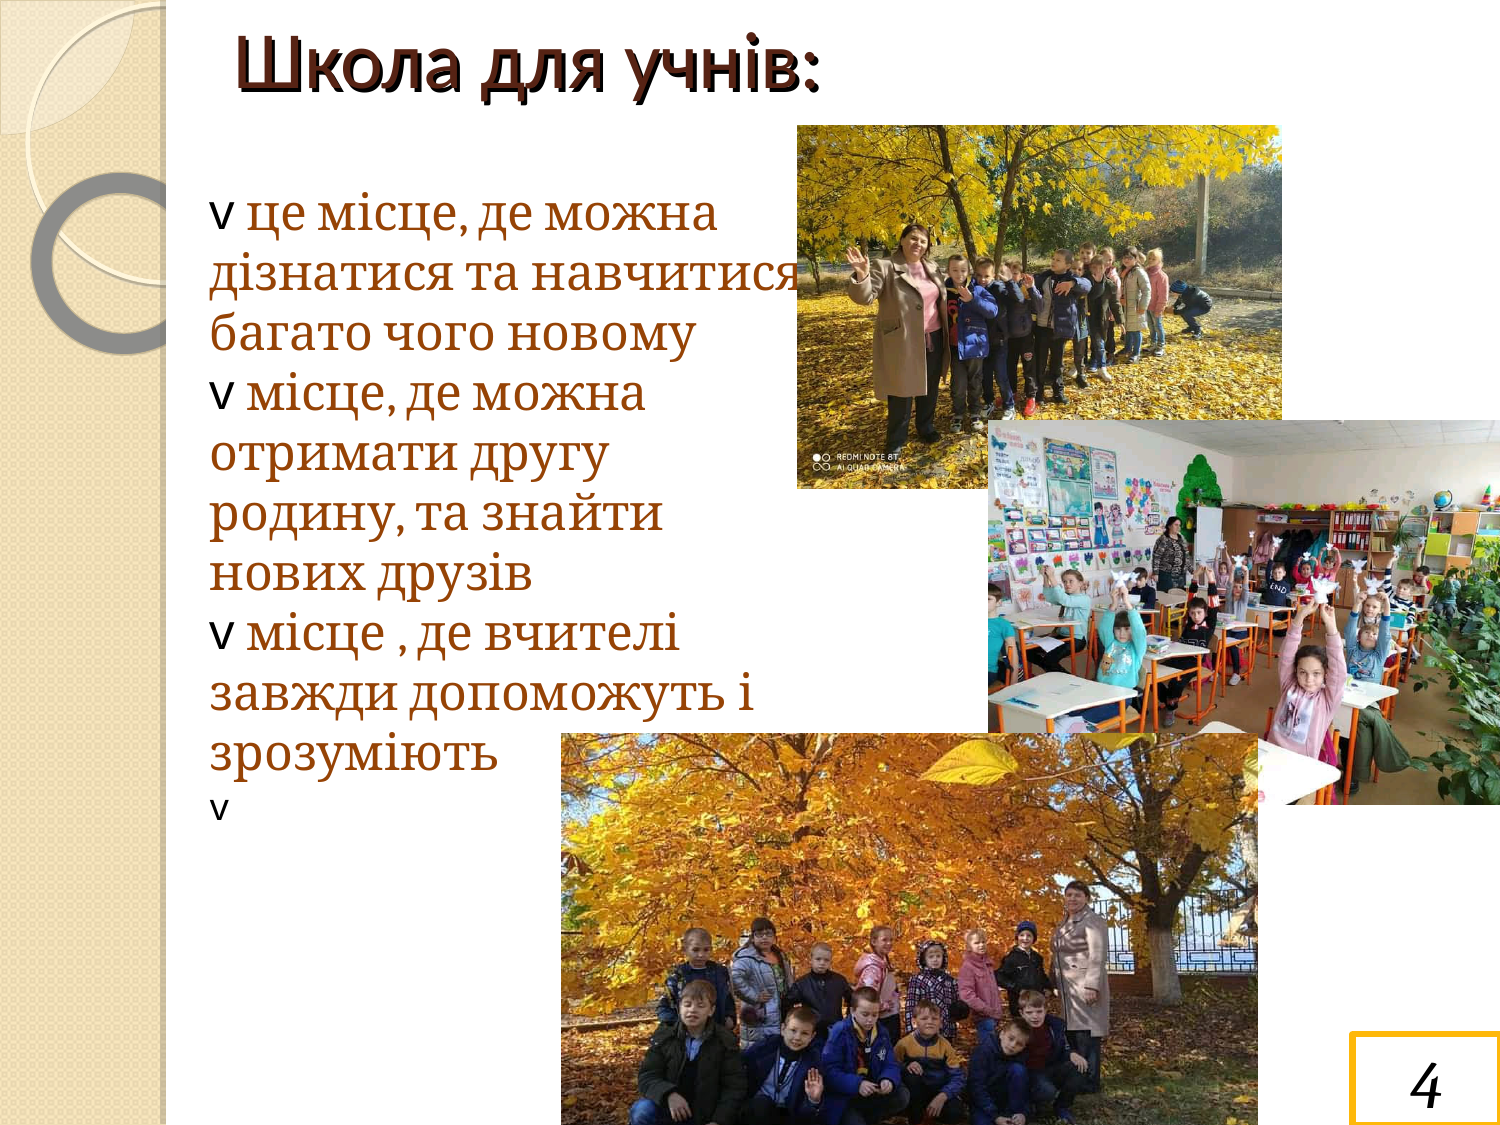

# Школа для учнів:
 це місце, де можна дізнатися та навчитися багато чого новому
 місце, де можна отримати другу родину, та знайти нових друзів
 місце , де вчителі завжди допоможуть і зрозуміють